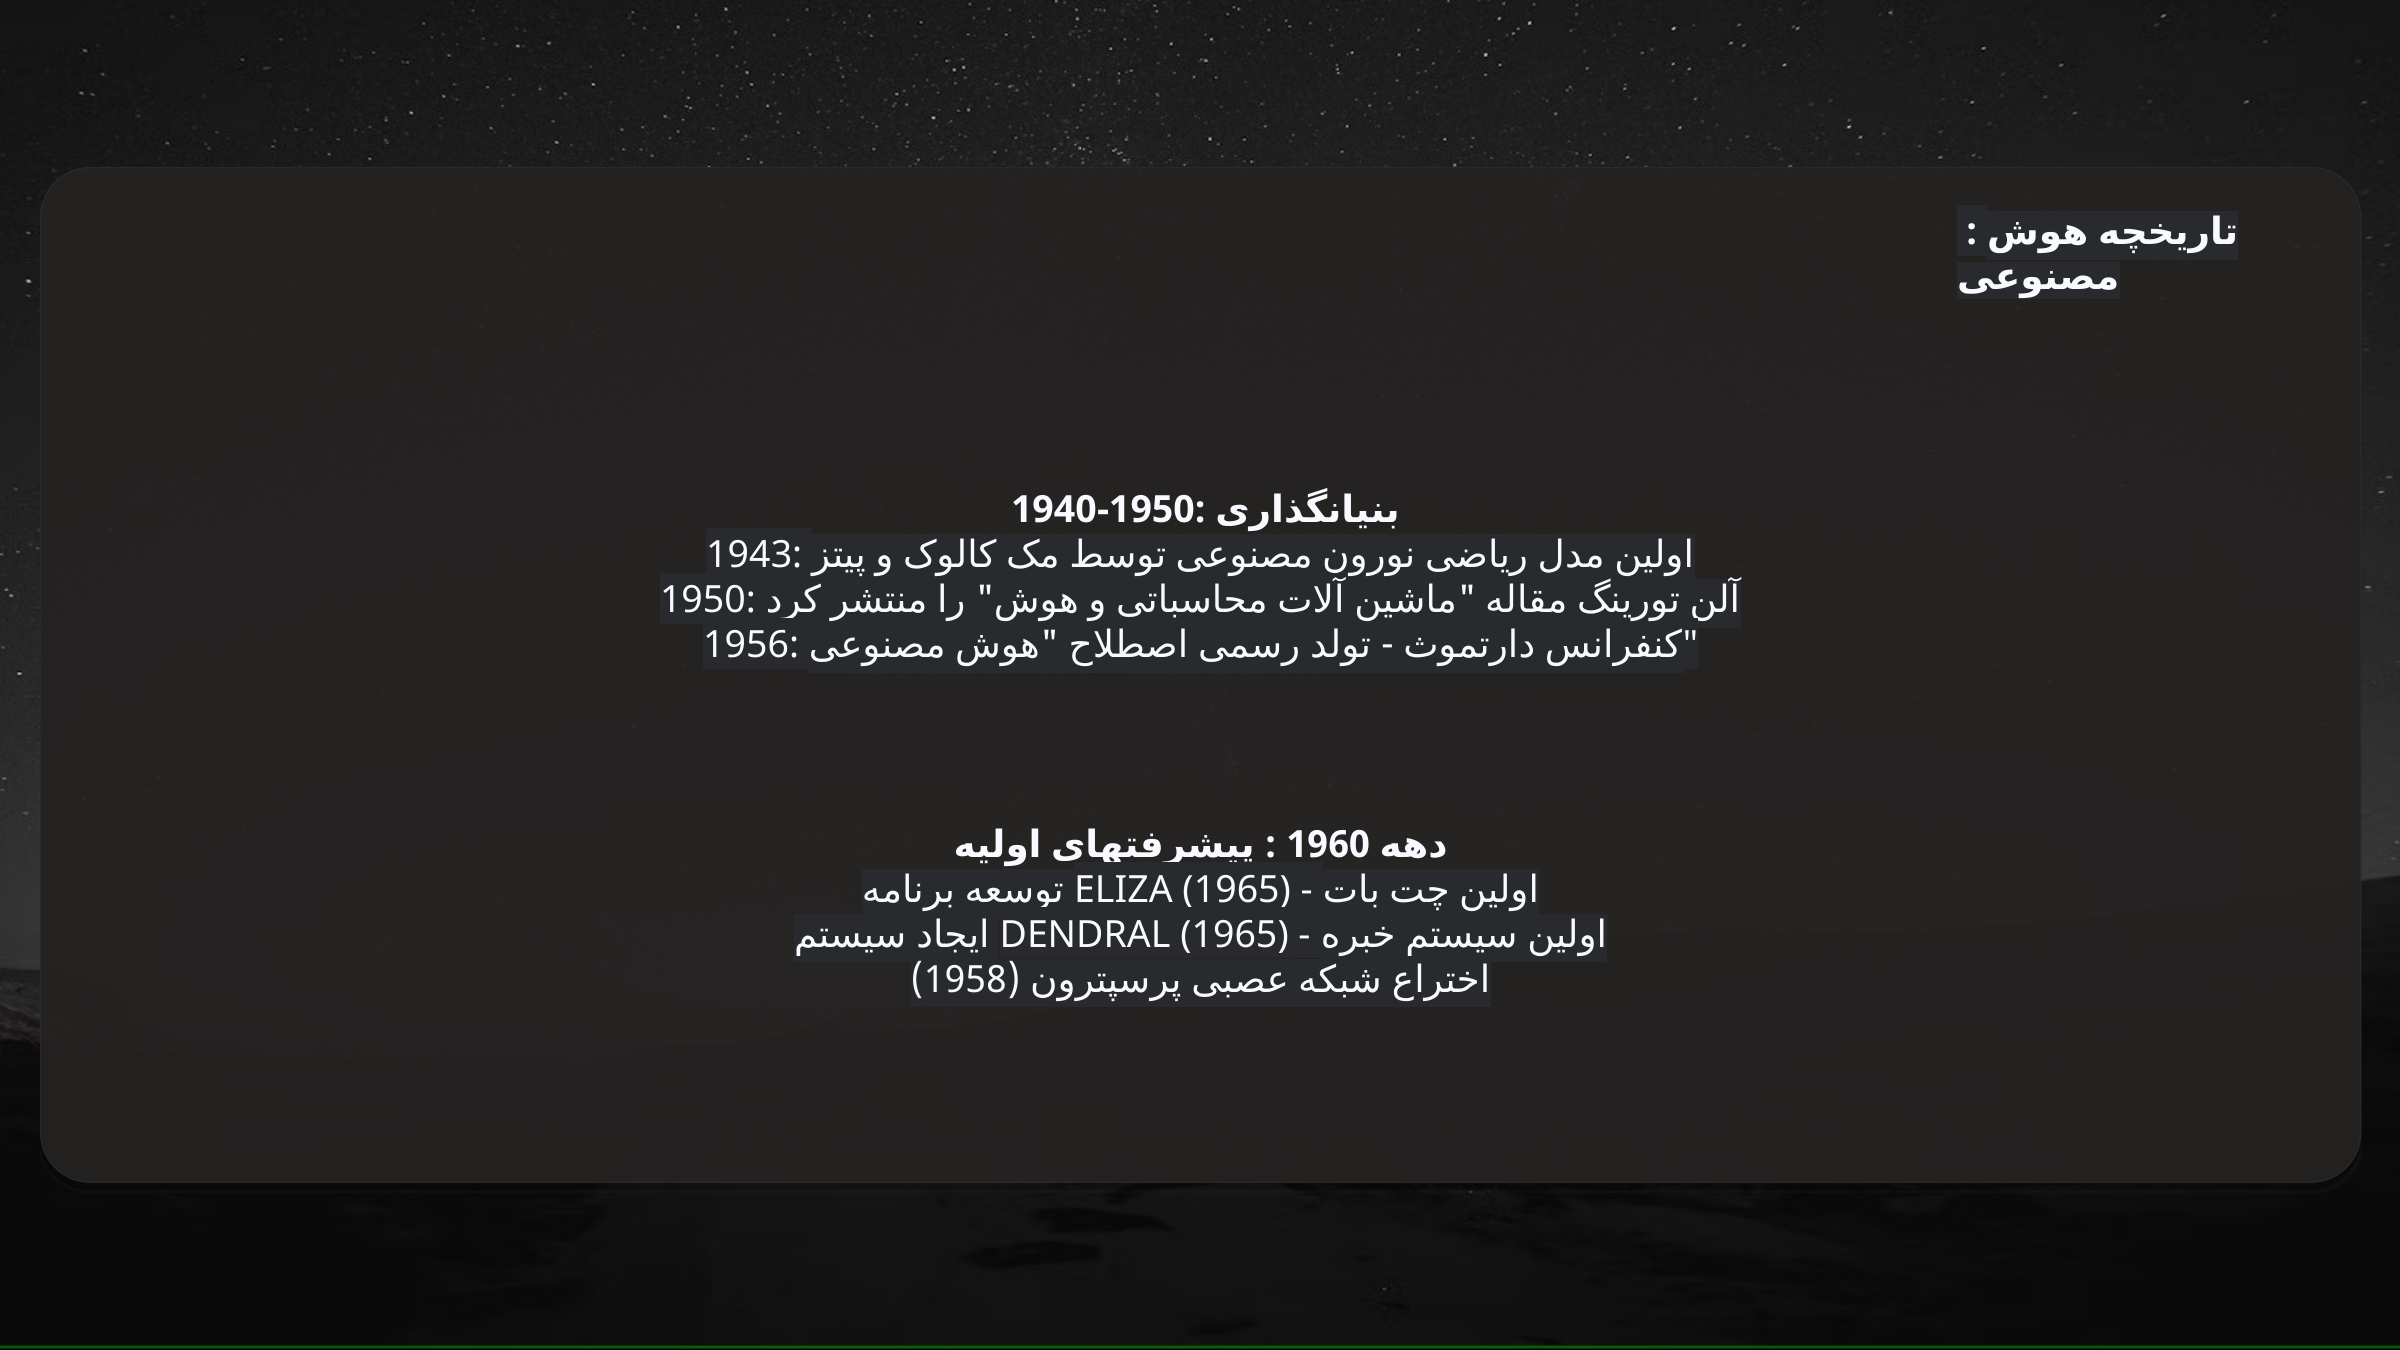

: تاریخچه هوش مصنوعی
 1940-1950: بنیانگذاری
1943: اولین مدل ریاضی نورون مصنوعی توسط مک کالوک و پیتز
1950: آلن تورینگ مقاله "ماشین آلات محاسباتی و هوش" را منتشر کرد
1956: کنفرانس دارتموث - تولد رسمی اصطلاح "هوش مصنوعی"
دهه 1960 : پیشرفتهای اولیه
توسعه برنامه ELIZA (1965) - اولین چت بات
ایجاد سیستم DENDRAL (1965) - اولین سیستم خبره
اختراع شبکه عصبی پرسپترون (1958)